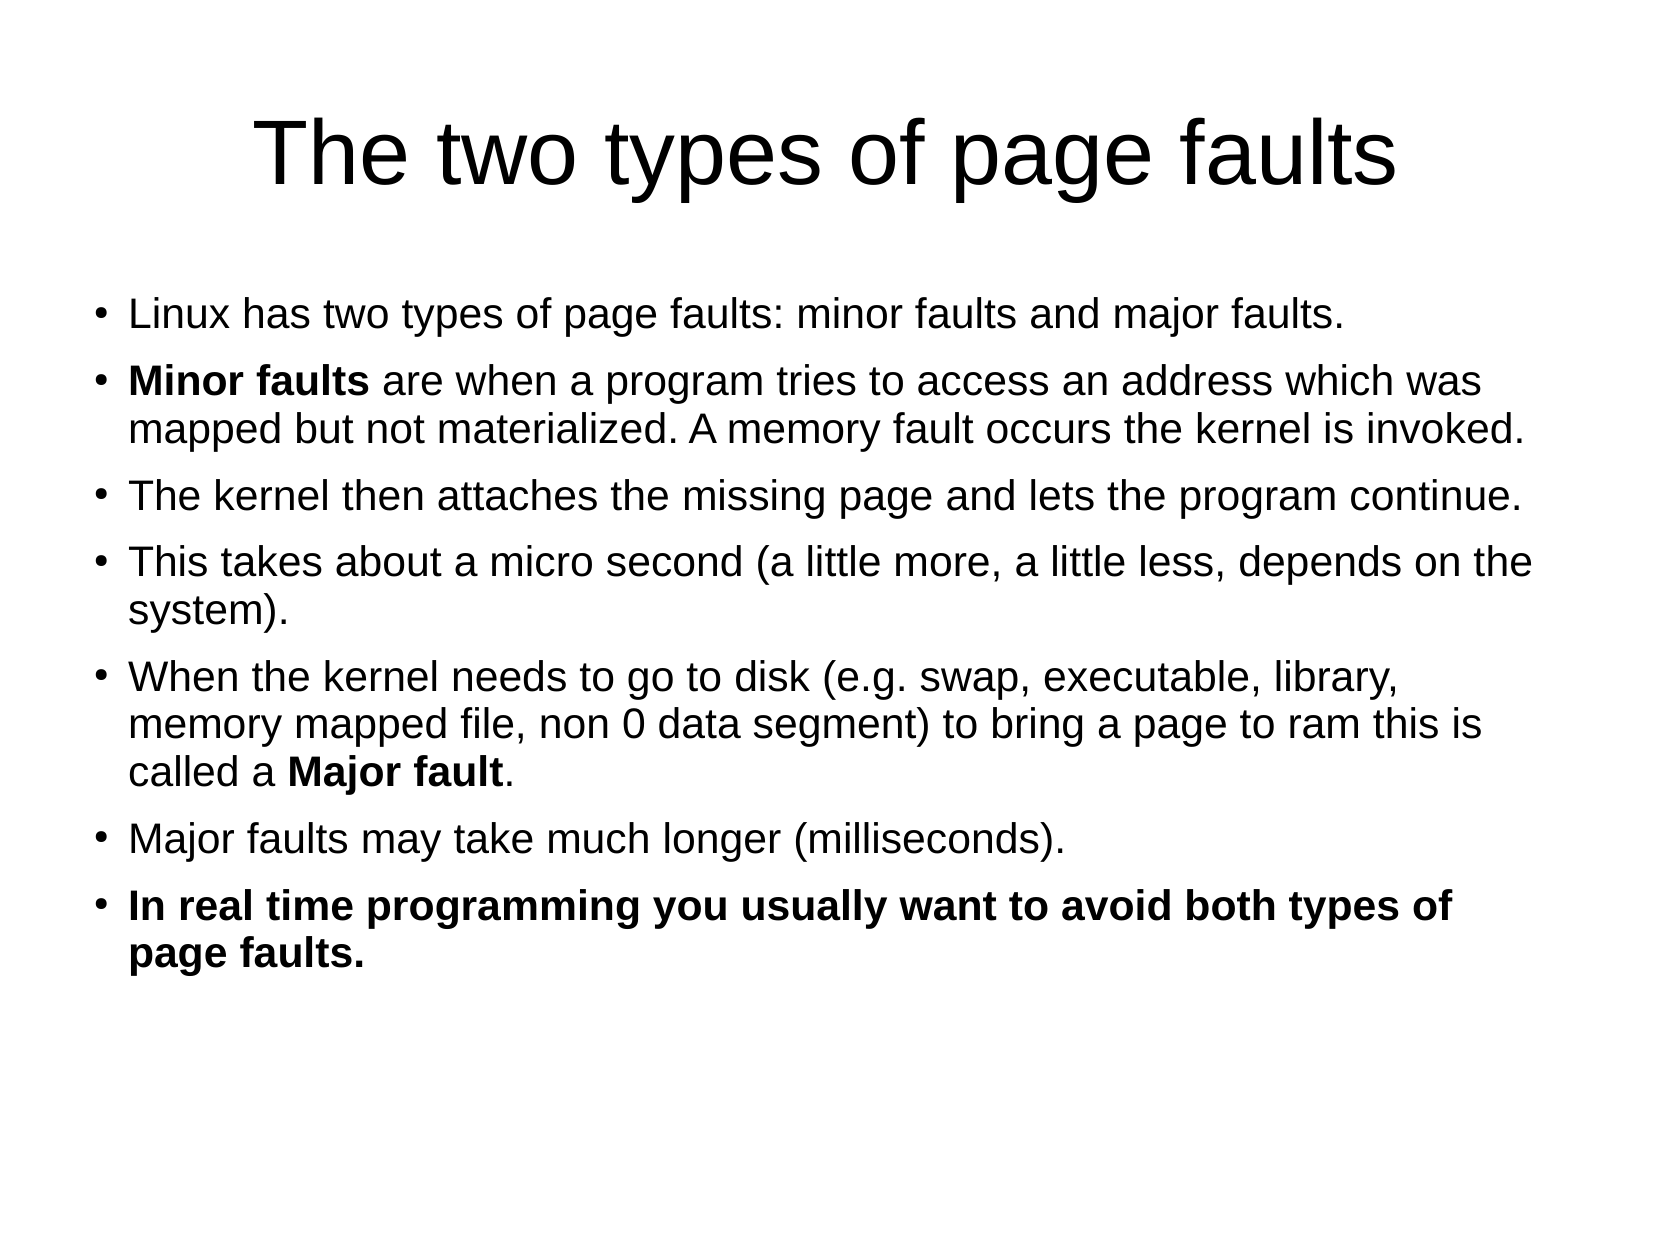

# The two types of page faults
Linux has two types of page faults: minor faults and major faults.
Minor faults are when a program tries to access an address which was mapped but not materialized. A memory fault occurs the kernel is invoked.
The kernel then attaches the missing page and lets the program continue.
This takes about a micro second (a little more, a little less, depends on the system).
When the kernel needs to go to disk (e.g. swap, executable, library, memory mapped file, non 0 data segment) to bring a page to ram this is called a Major fault.
Major faults may take much longer (milliseconds).
In real time programming you usually want to avoid both types of page faults.